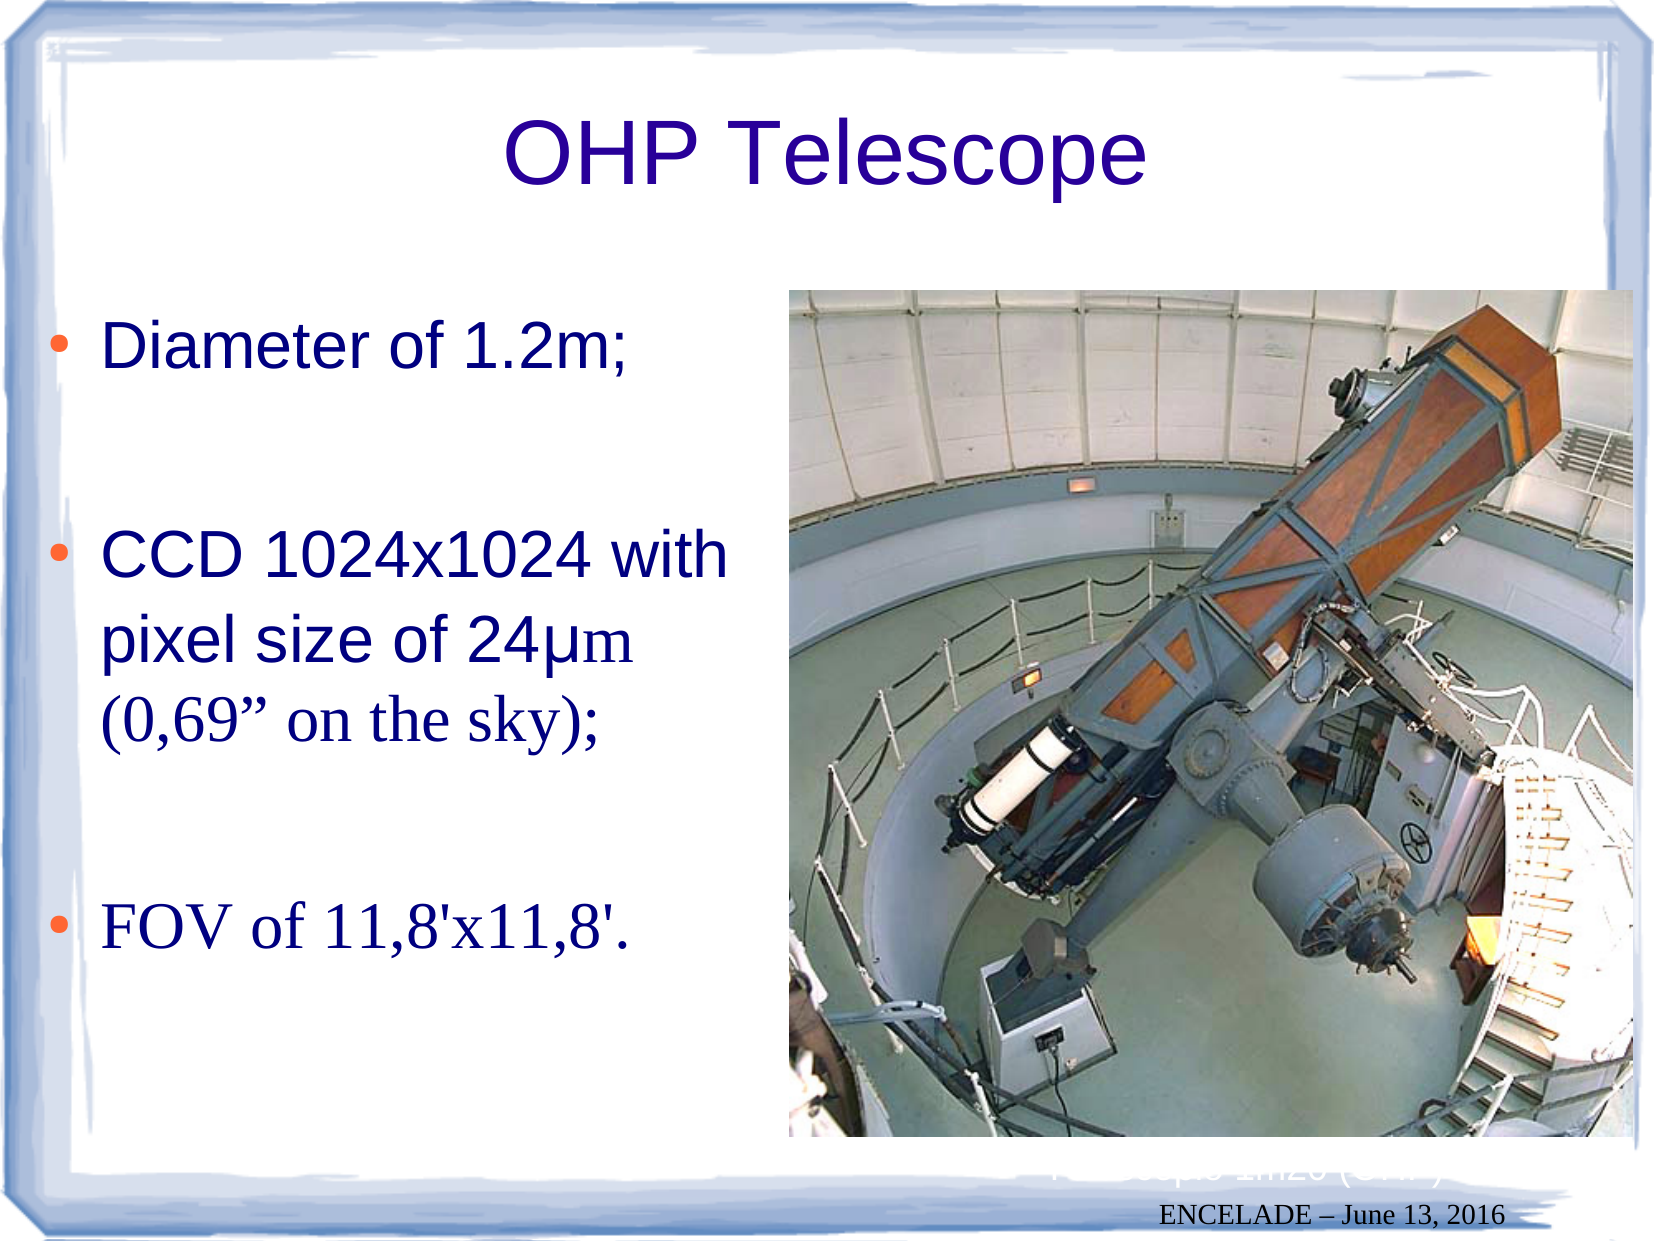

# OHP Telescope
Diameter of 1.2m;
CCD 1024x1024 with pixel size of 24μm (0,69” on the sky);
FOV of 11,8'x11,8'.
Telescópio 1m20 (OHP)